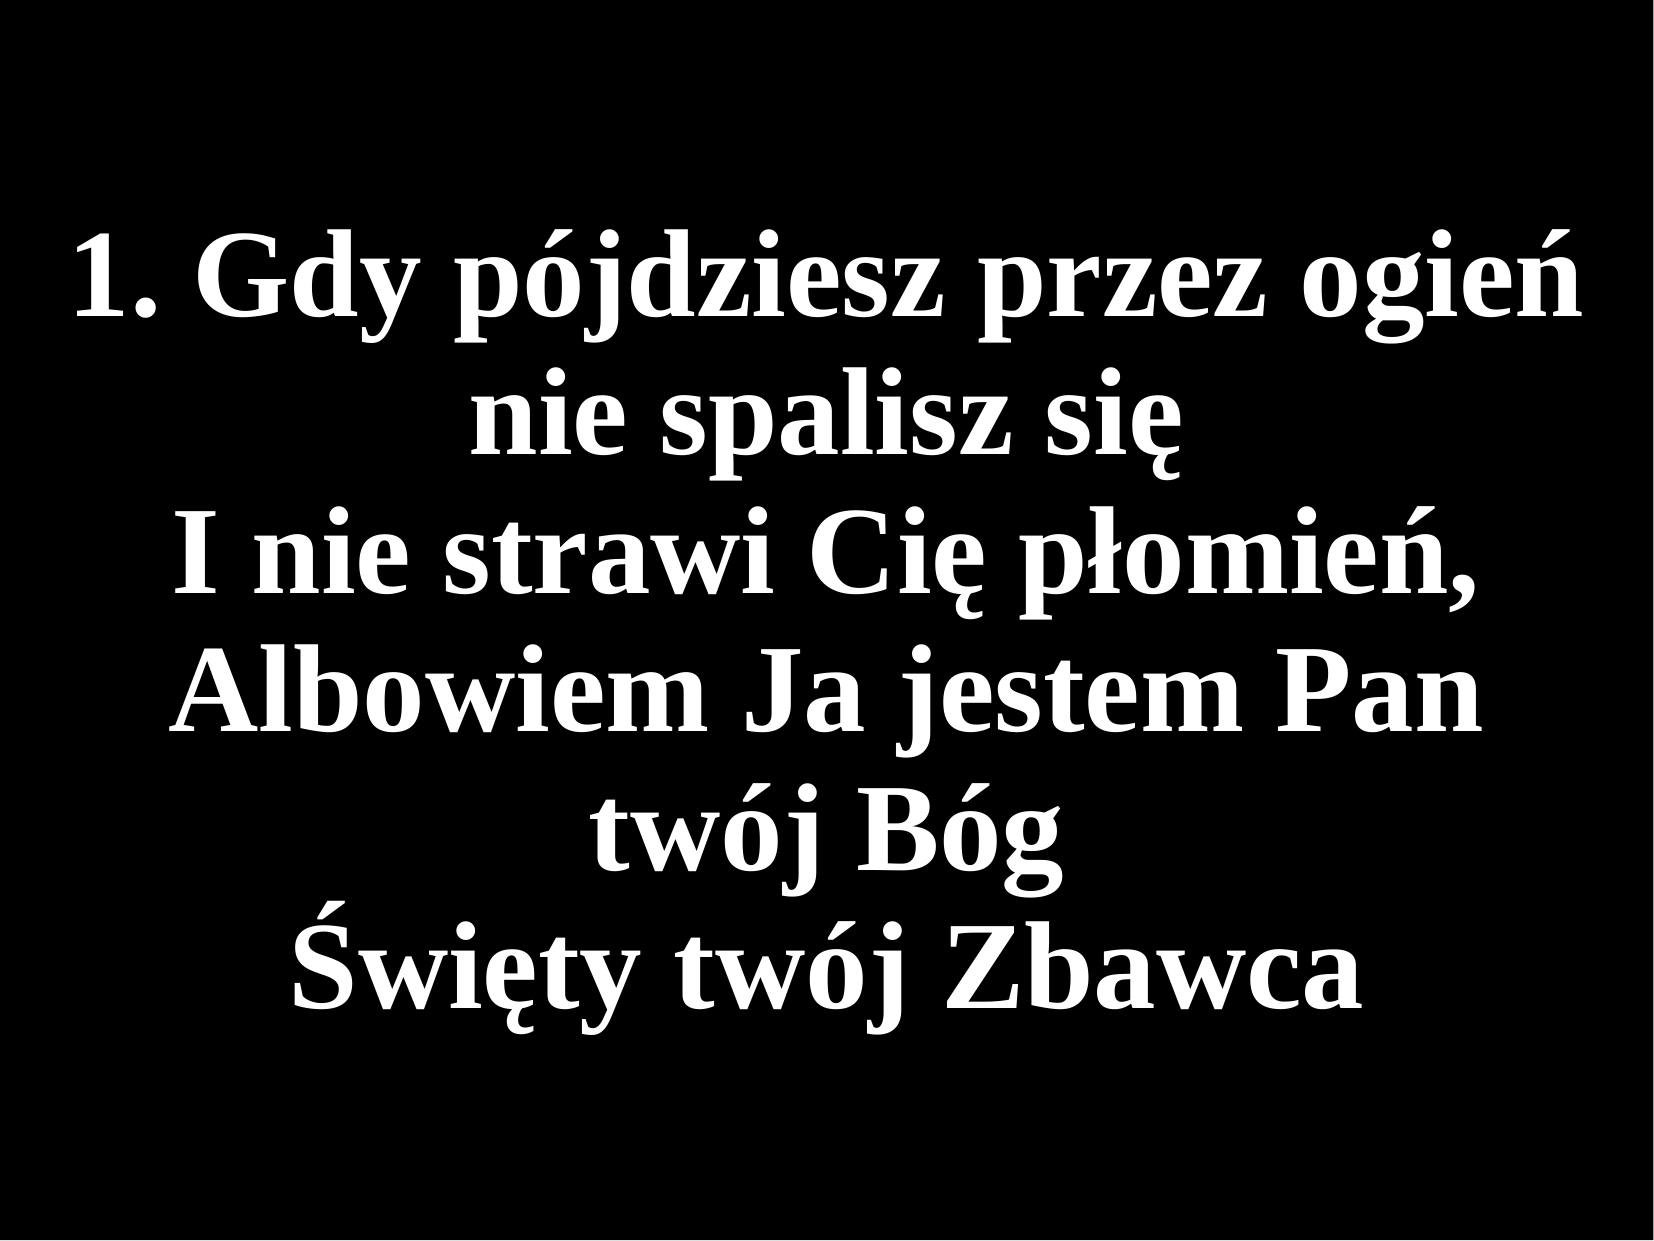

# 1. Gdy pójdziesz przez ogień nie spalisz się I nie strawi Cię płomień, Albowiem Ja jestem Pan twój Bóg Święty twój Zbawca